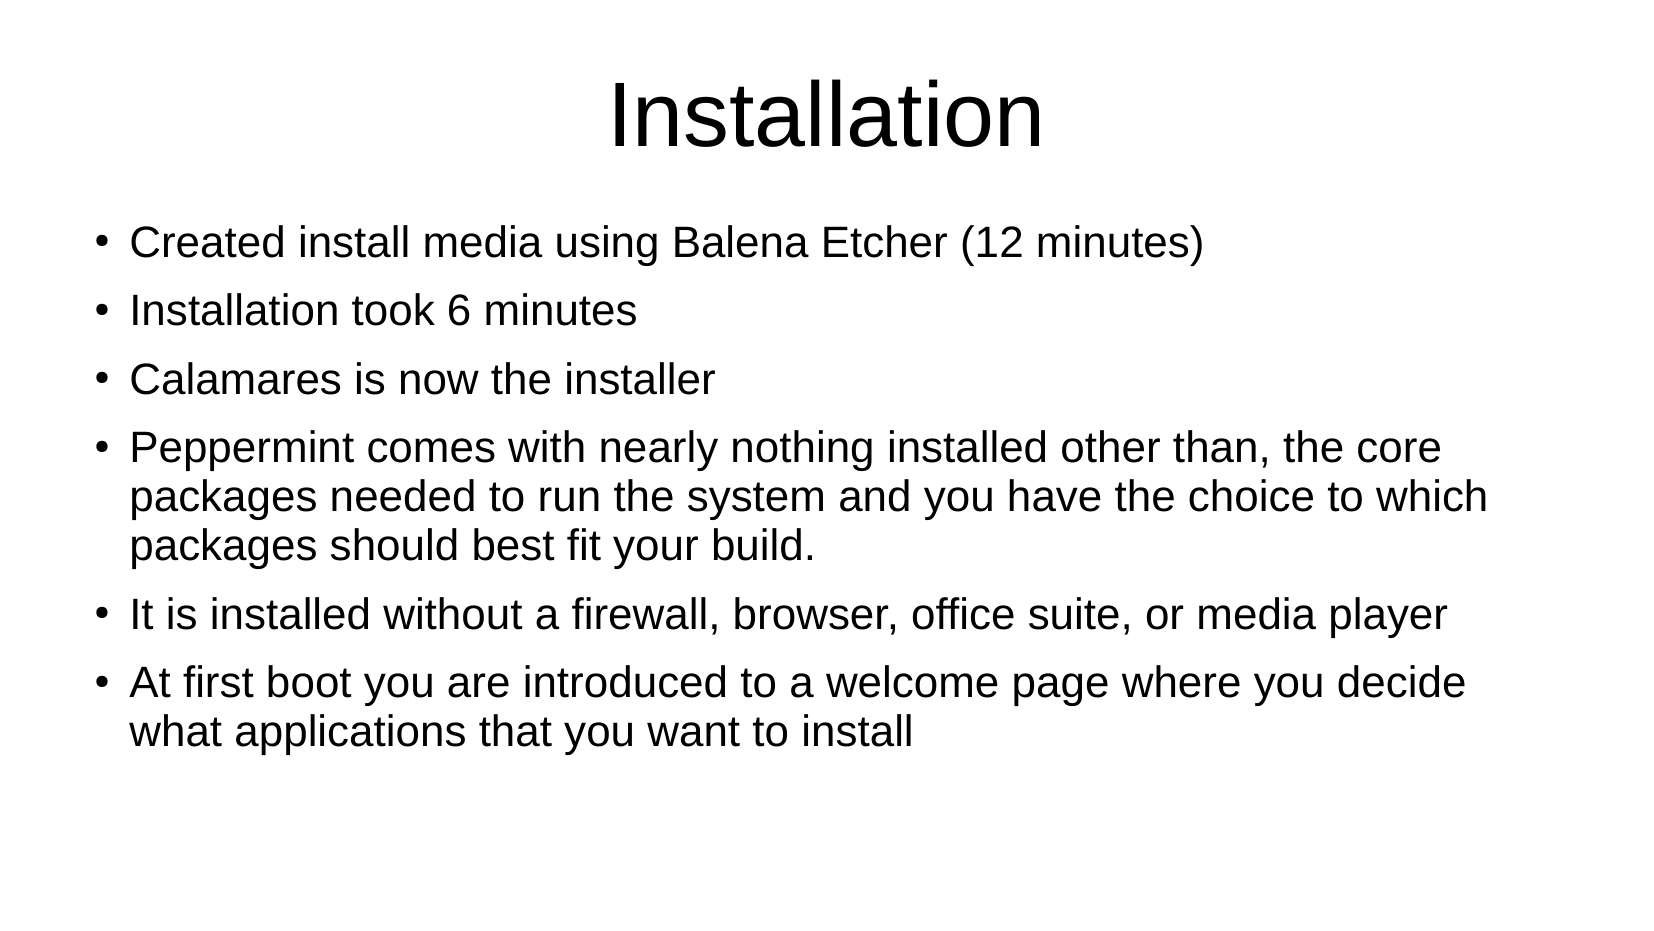

# Installation
Created install media using Balena Etcher (12 minutes)
Installation took 6 minutes
Calamares is now the installer
Peppermint comes with nearly nothing installed other than, the core packages needed to run the system and you have the choice to which packages should best fit your build.
It is installed without a firewall, browser, office suite, or media player
At first boot you are introduced to a welcome page where you decide what applications that you want to install